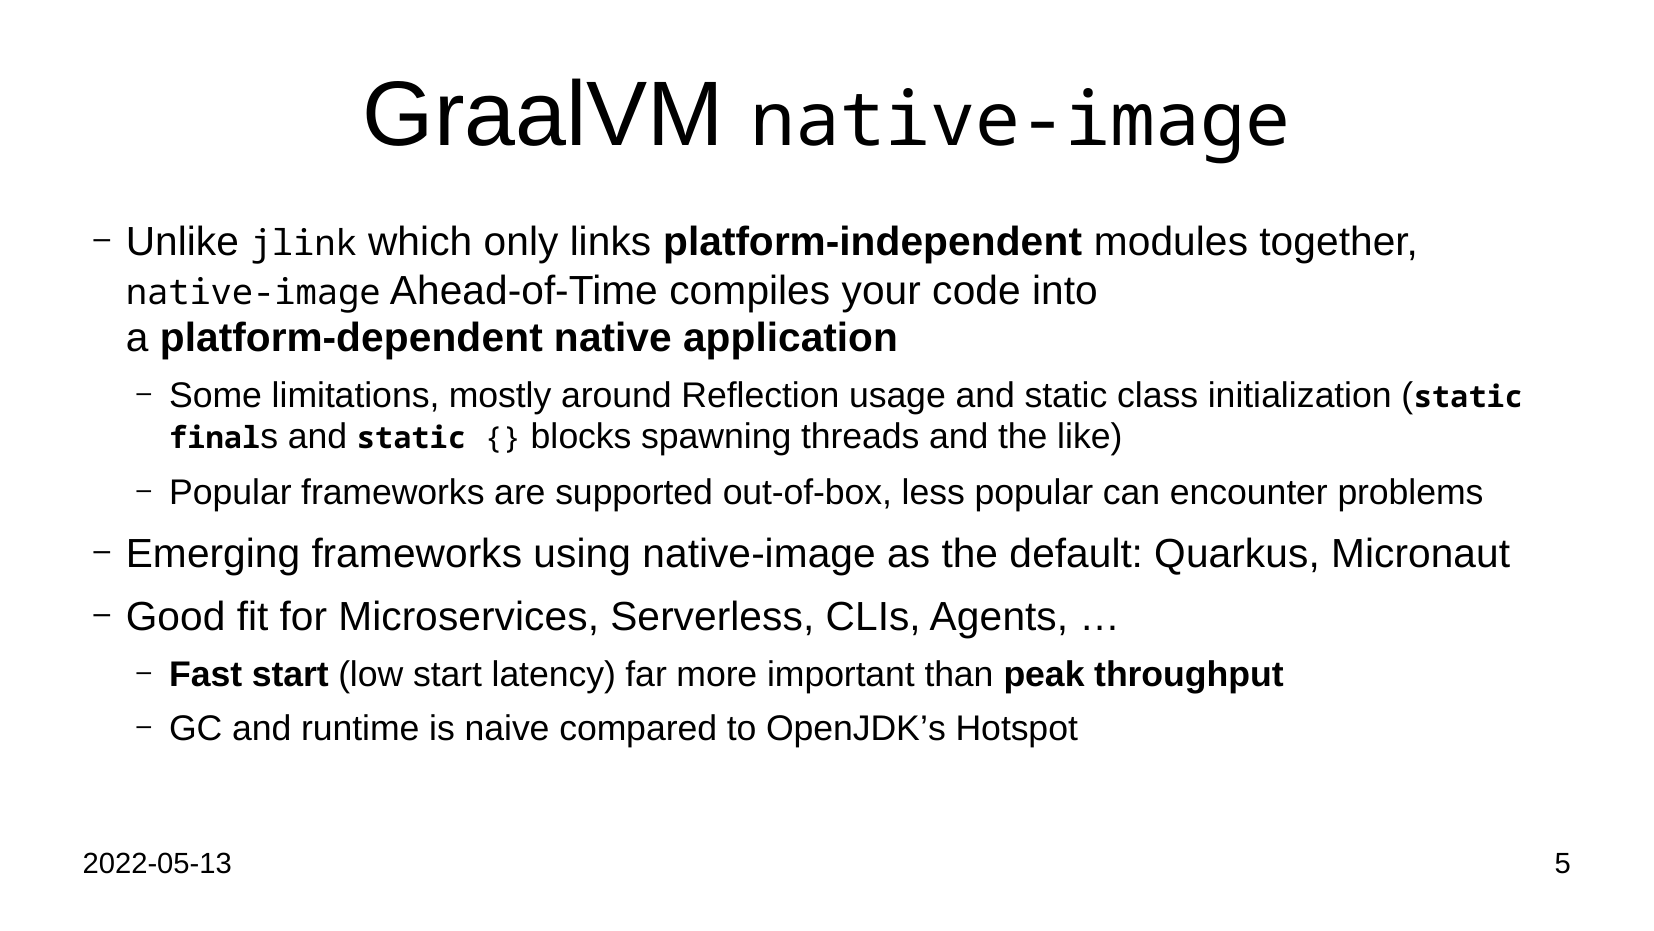

# GraalVM native-image
Unlike jlink which only links platform-independent modules together,
native-image Ahead-of-Time compiles your code into
a platform-dependent native application
Some limitations, mostly around Reflection usage and static class initialization (static finals and static {} blocks spawning threads and the like)
Popular frameworks are supported out-of-box, less popular can encounter problems
Emerging frameworks using native-image as the default: Quarkus, Micronaut
Good fit for Microservices, Serverless, CLIs, Agents, …
Fast start (low start latency) far more important than peak throughput
GC and runtime is naive compared to OpenJDK’s Hotspot
2022-05-13
5